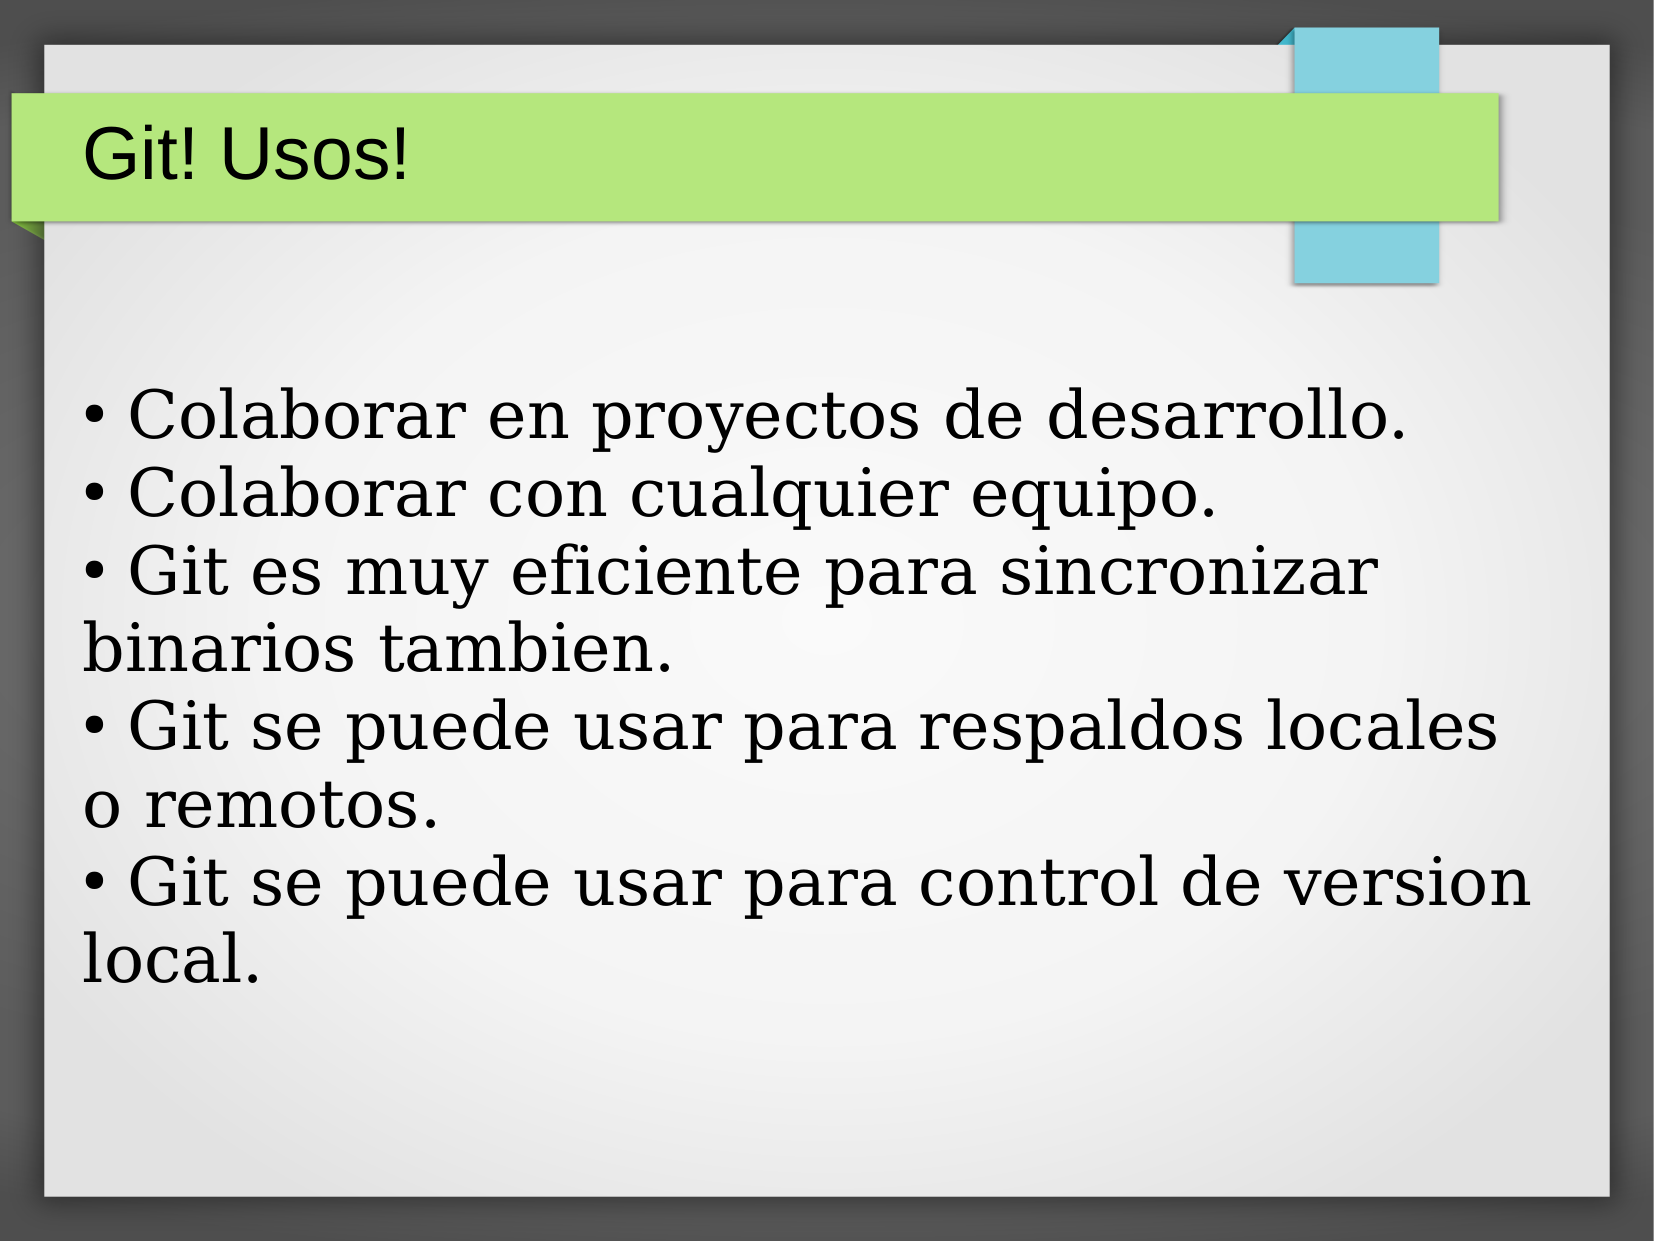

# Git! Usos!
 Colaborar en proyectos de desarrollo.
 Colaborar con cualquier equipo.
 Git es muy eficiente para sincronizar binarios tambien.
 Git se puede usar para respaldos locales o remotos.
 Git se puede usar para control de version local.